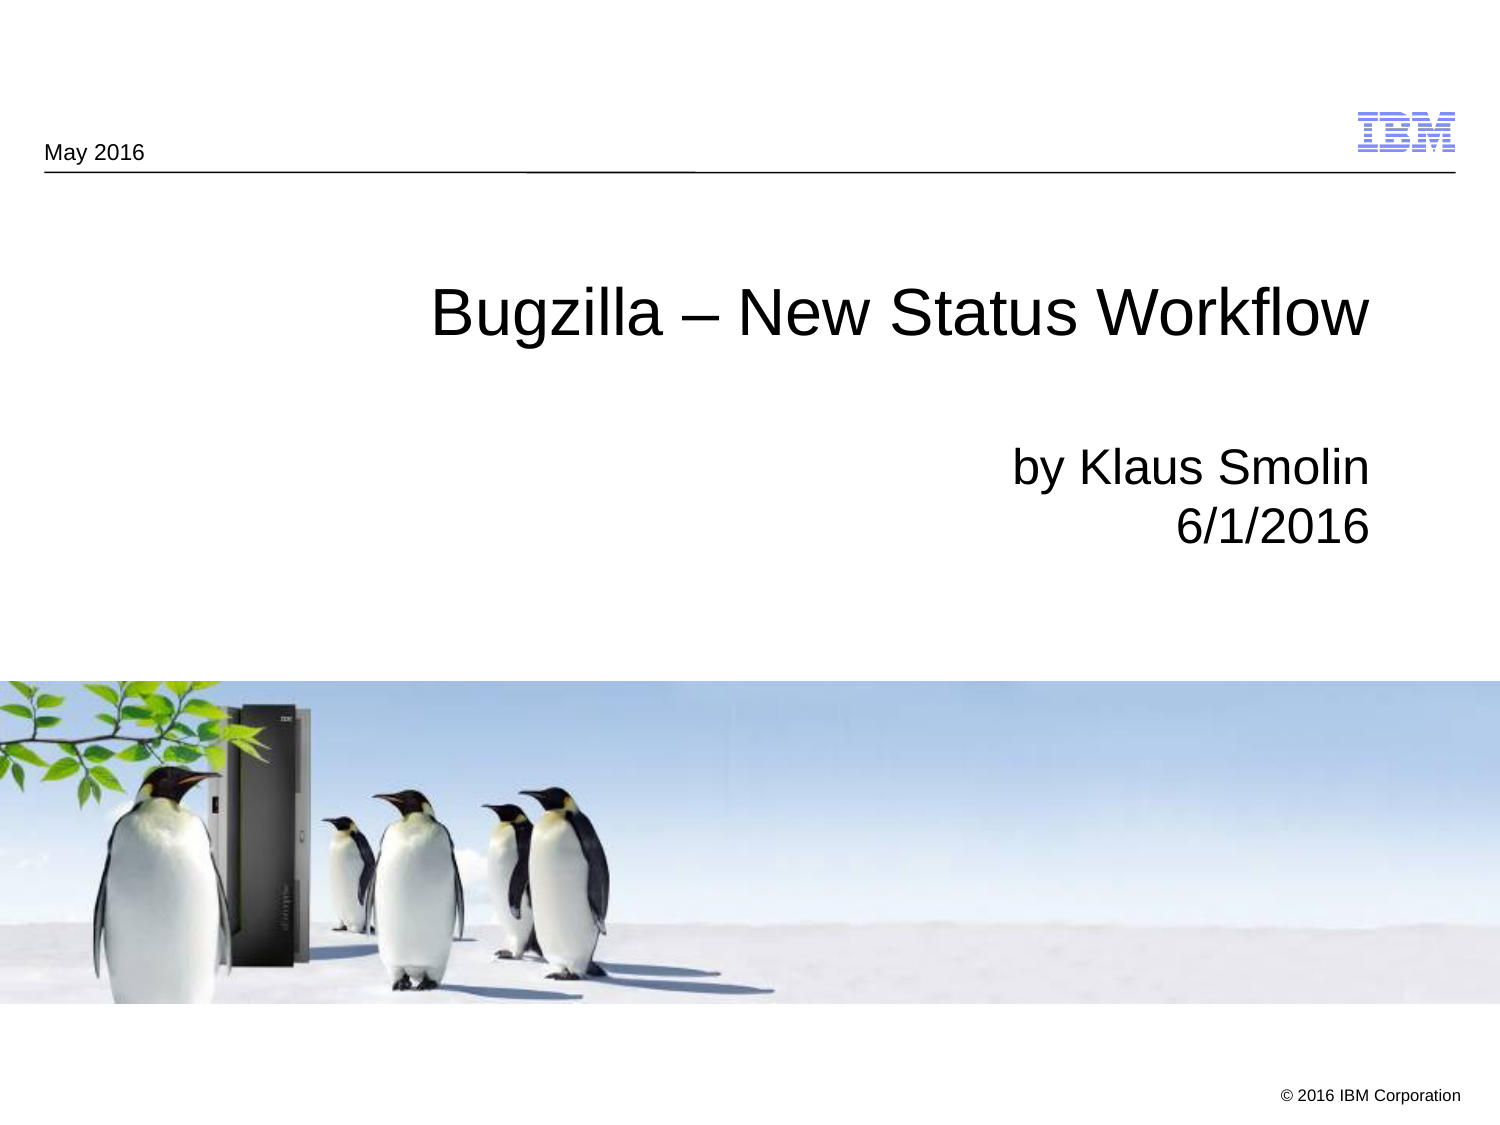

May 2016
# Bugzilla – New Status Workflow by Klaus Smolin 6/1/2016